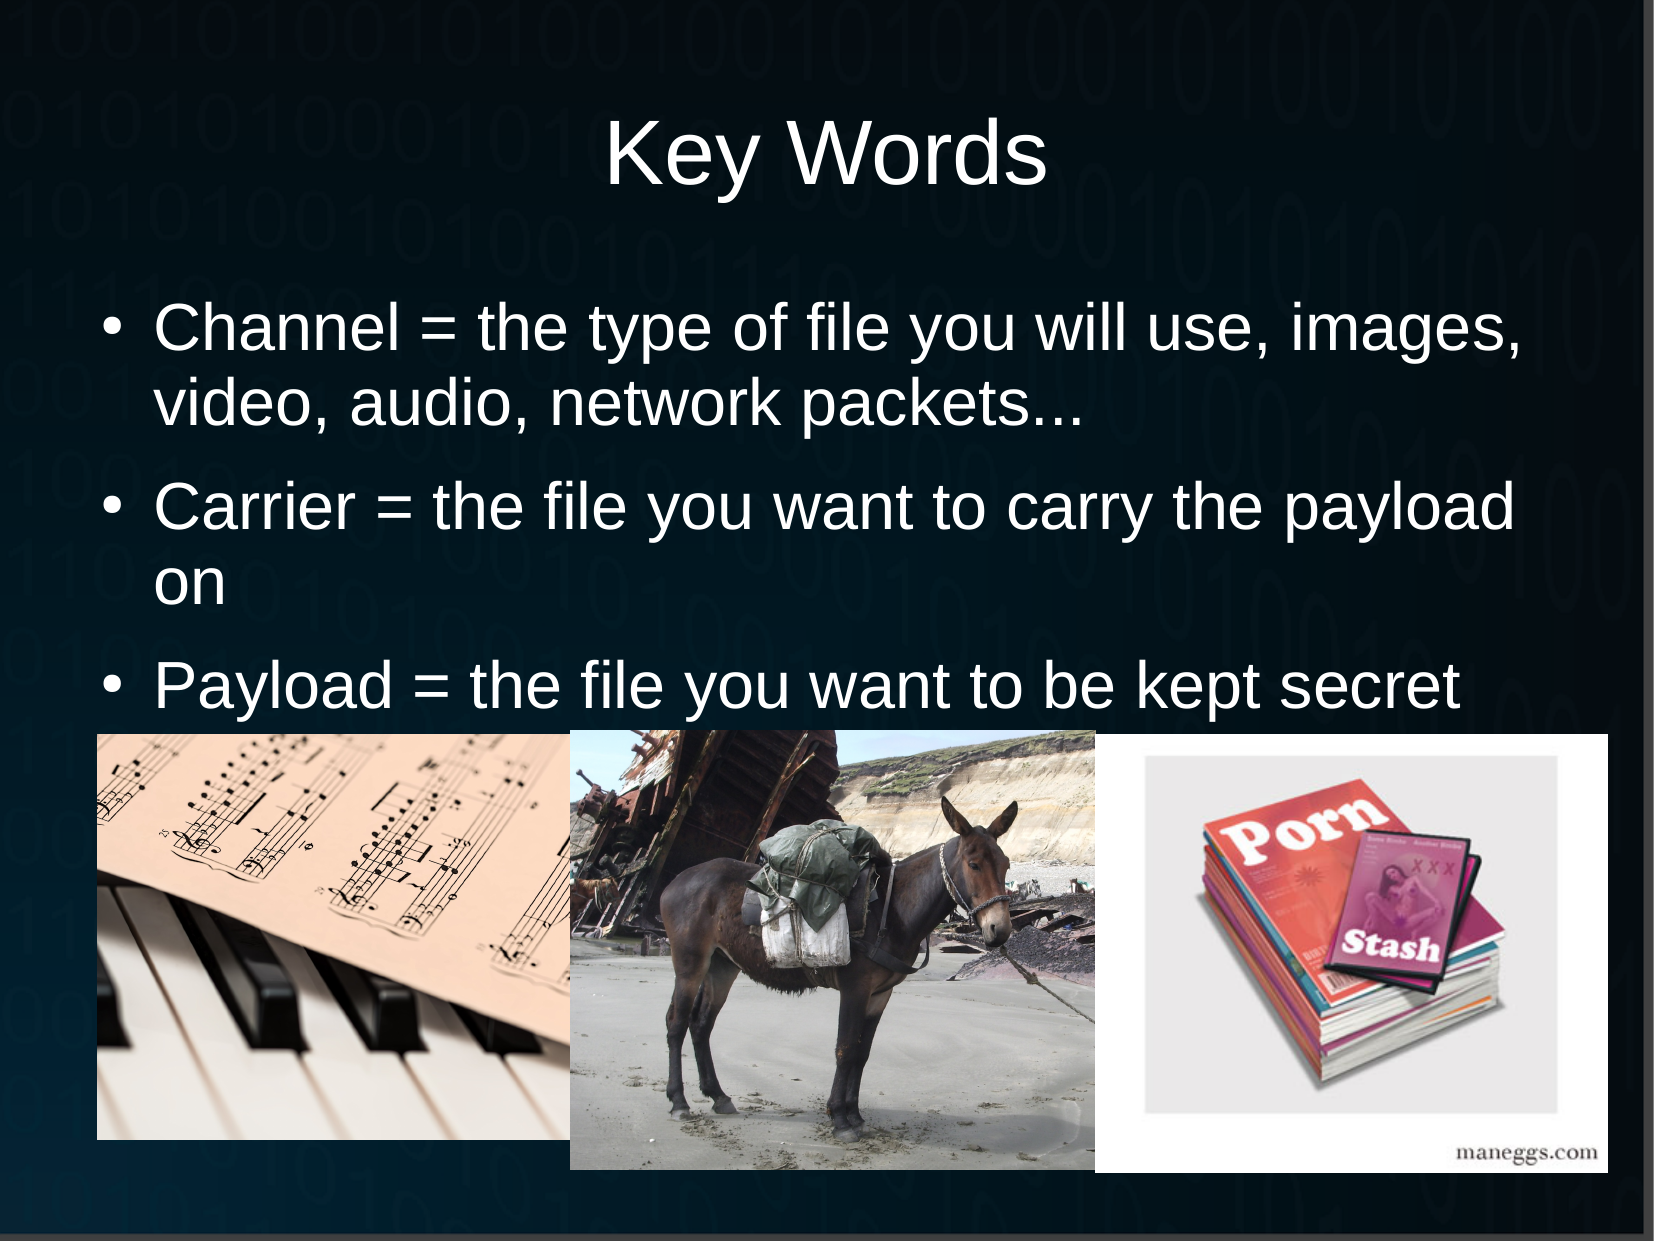

# Key Words
Channel = the type of file you will use, images, video, audio, network packets...
Carrier = the file you want to carry the payload on
Payload = the file you want to be kept secret